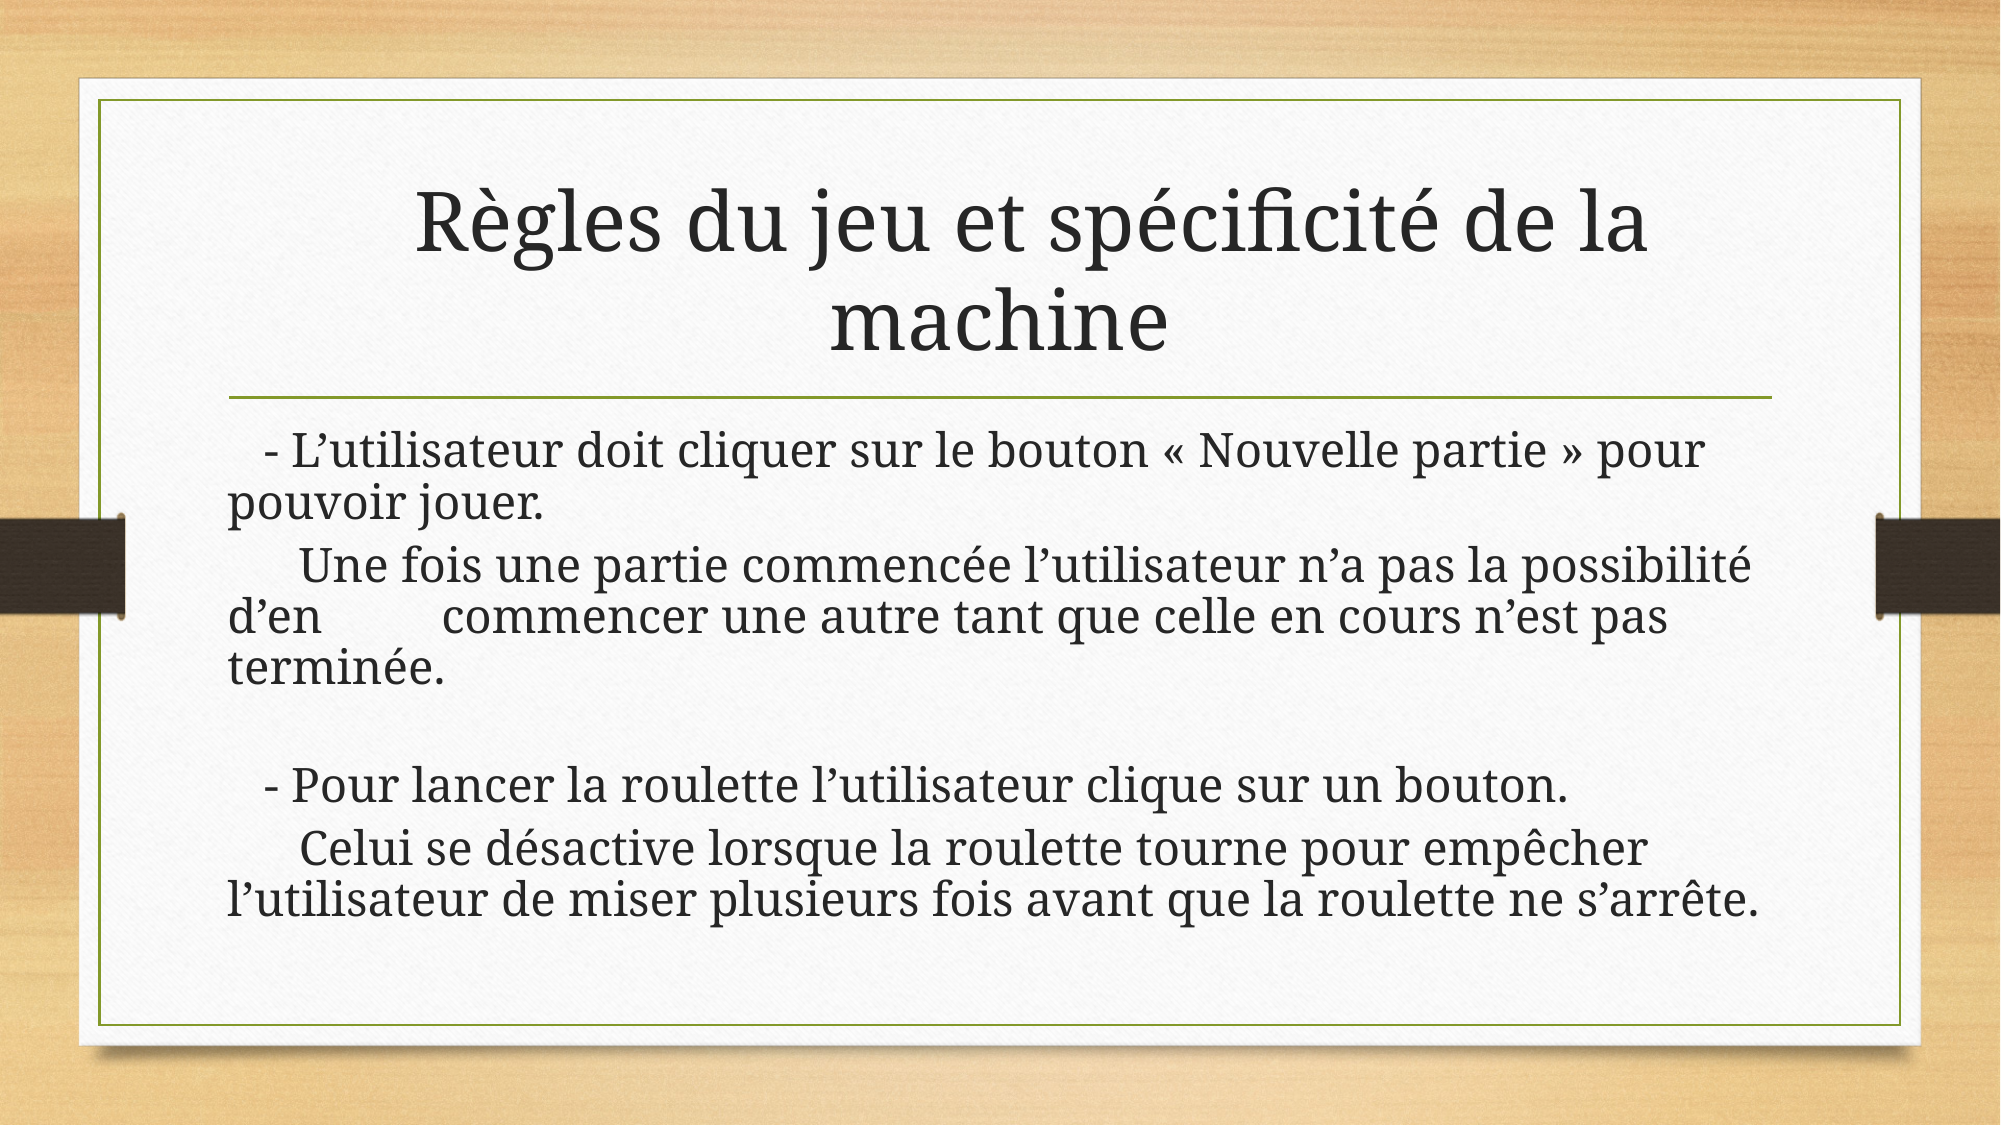

# Règles du jeu et spécificité de la machine
 - L’utilisateur doit cliquer sur le bouton « Nouvelle partie » pour pouvoir jouer.
		Une fois une partie commencée l’utilisateur n’a pas la possibilité d’en 		commencer une autre tant que celle en cours n’est pas terminée.
 - Pour lancer la roulette l’utilisateur clique sur un bouton.
		Celui se désactive lorsque la roulette tourne pour empêcher l’utilisateur de miser plusieurs fois avant que la roulette ne s’arrête.